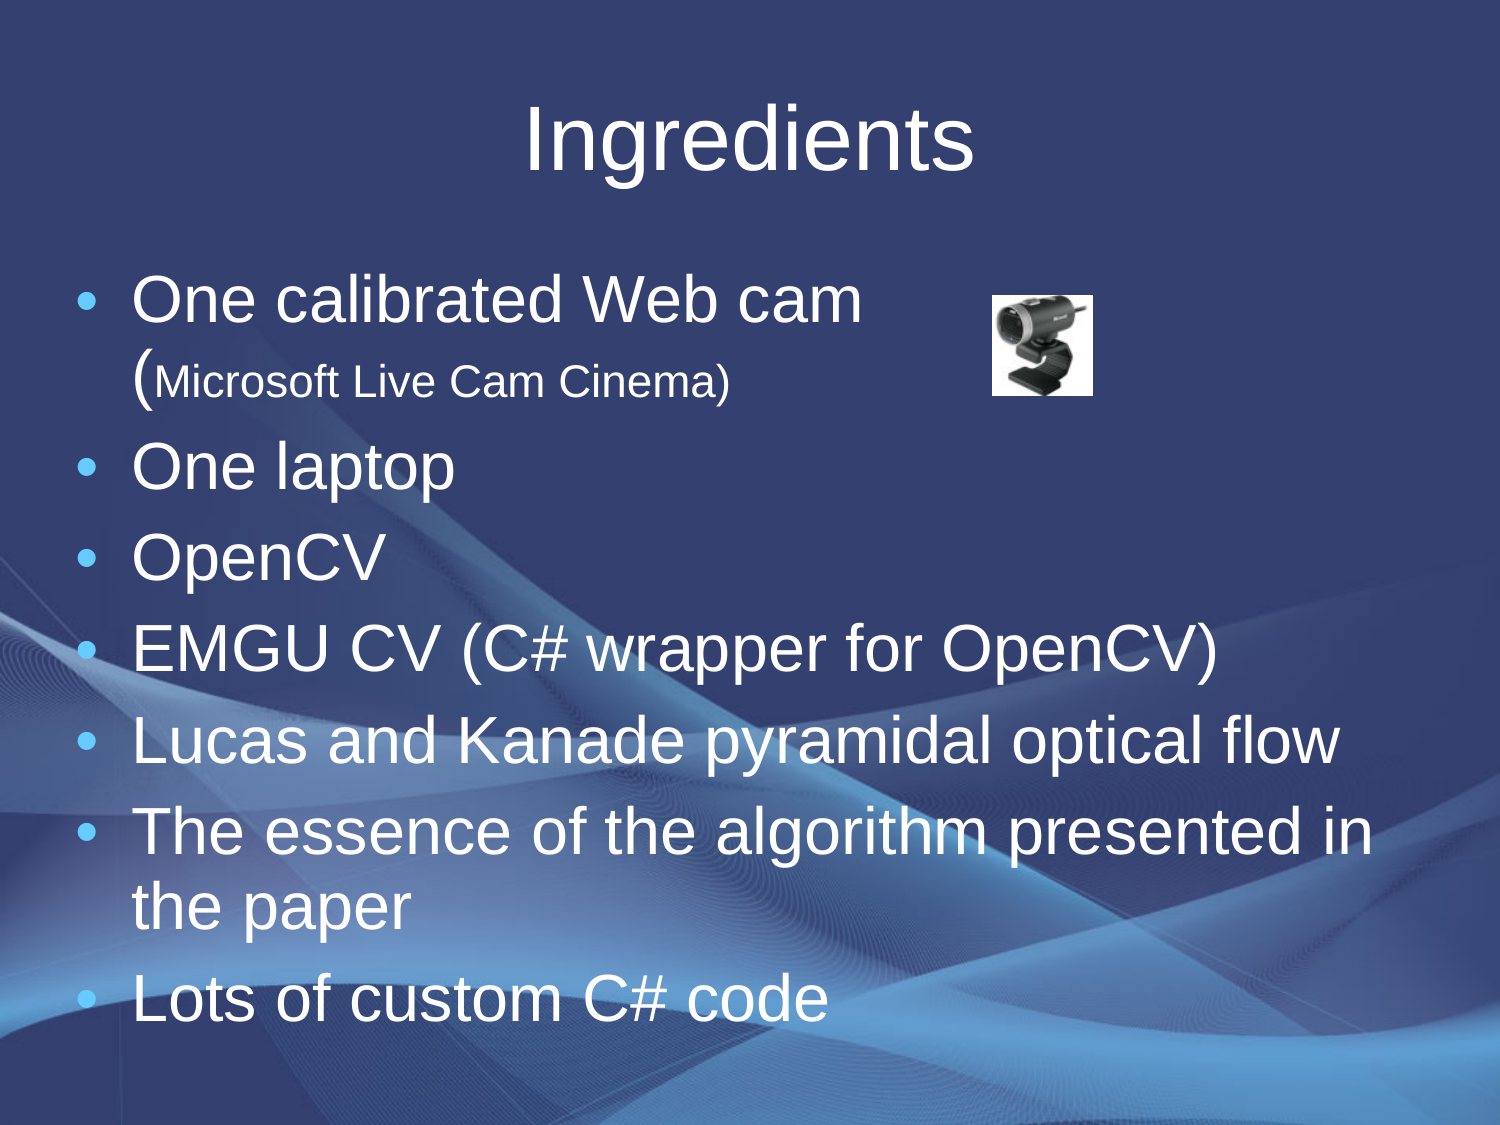

# Ingredients
One calibrated Web cam
(Microsoft Live Cam Cinema)
One laptop
OpenCV
EMGU CV (C# wrapper for OpenCV)
Lucas and Kanade pyramidal optical flow
The essence of the algorithm presented in the paper
Lots of custom C# code